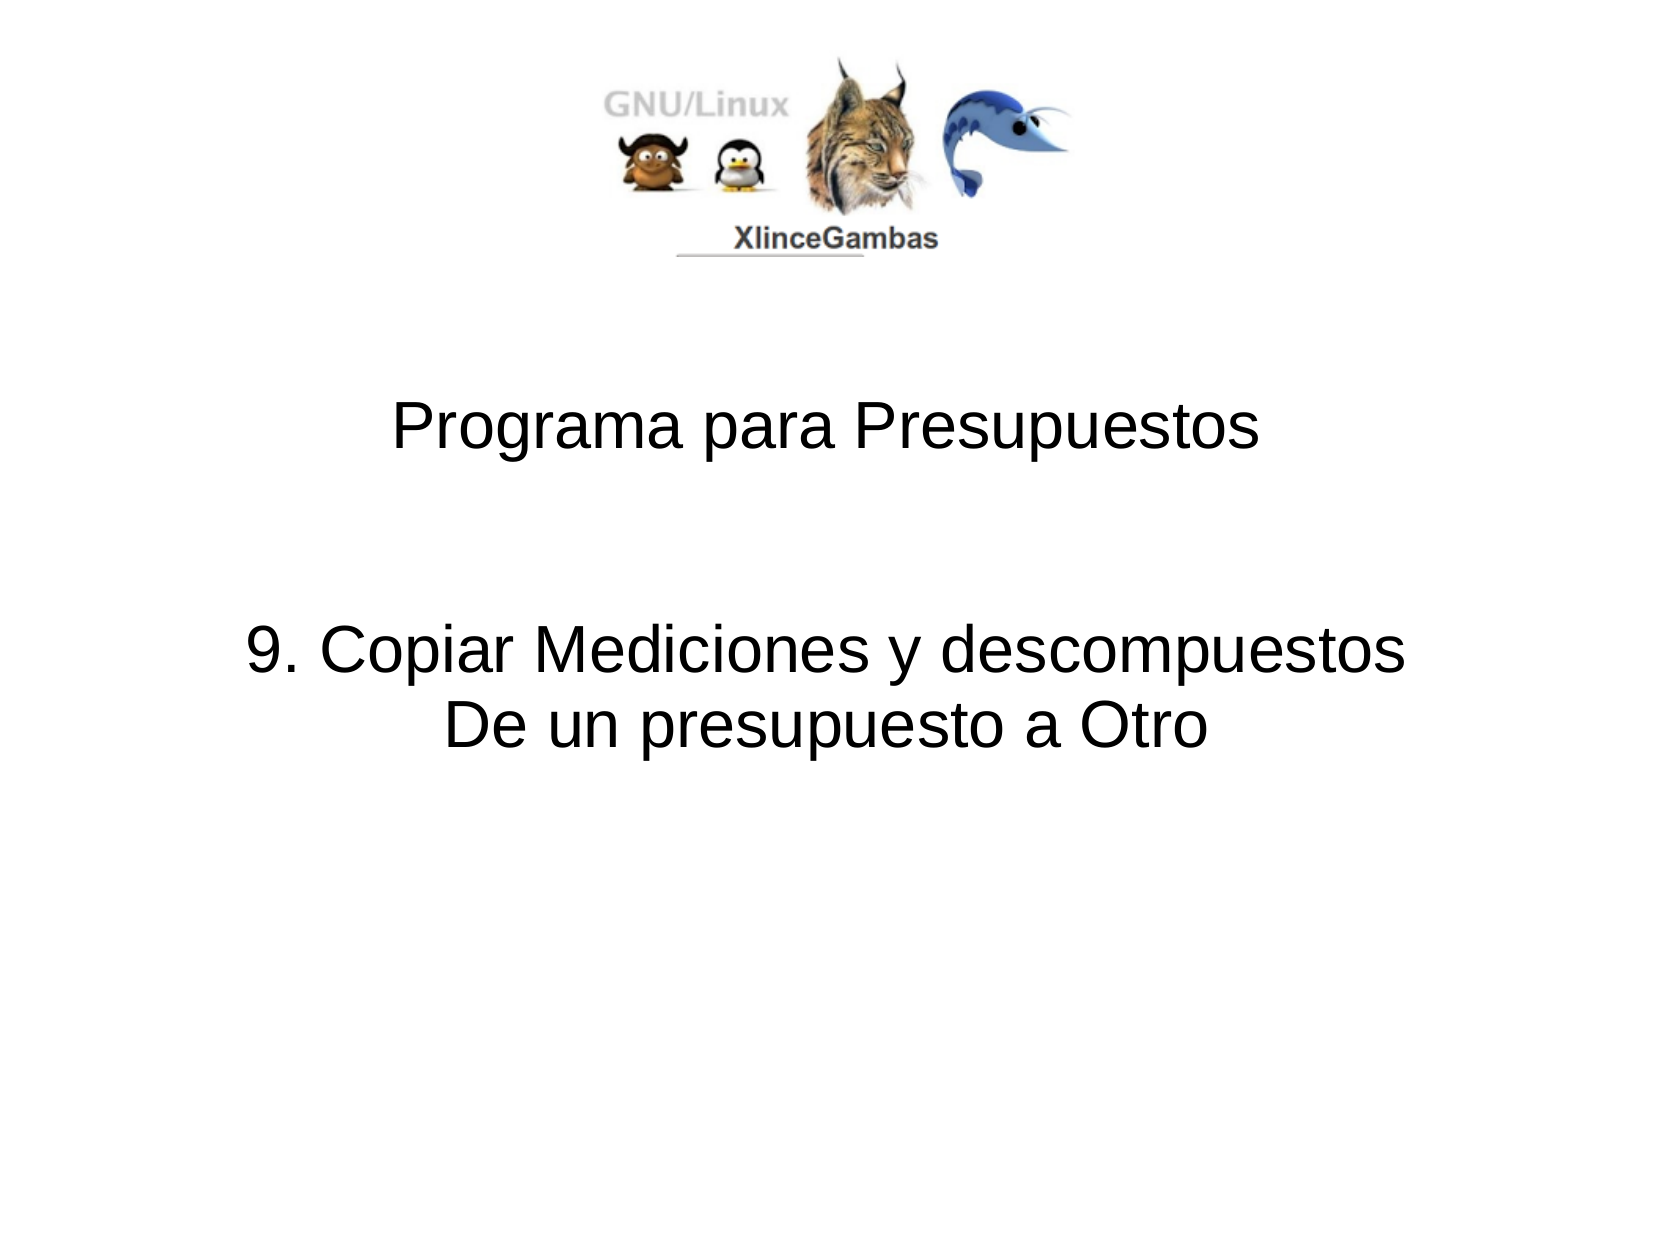

# Programa para Presupuestos
9. Copiar Mediciones y descompuestos
De un presupuesto a Otro